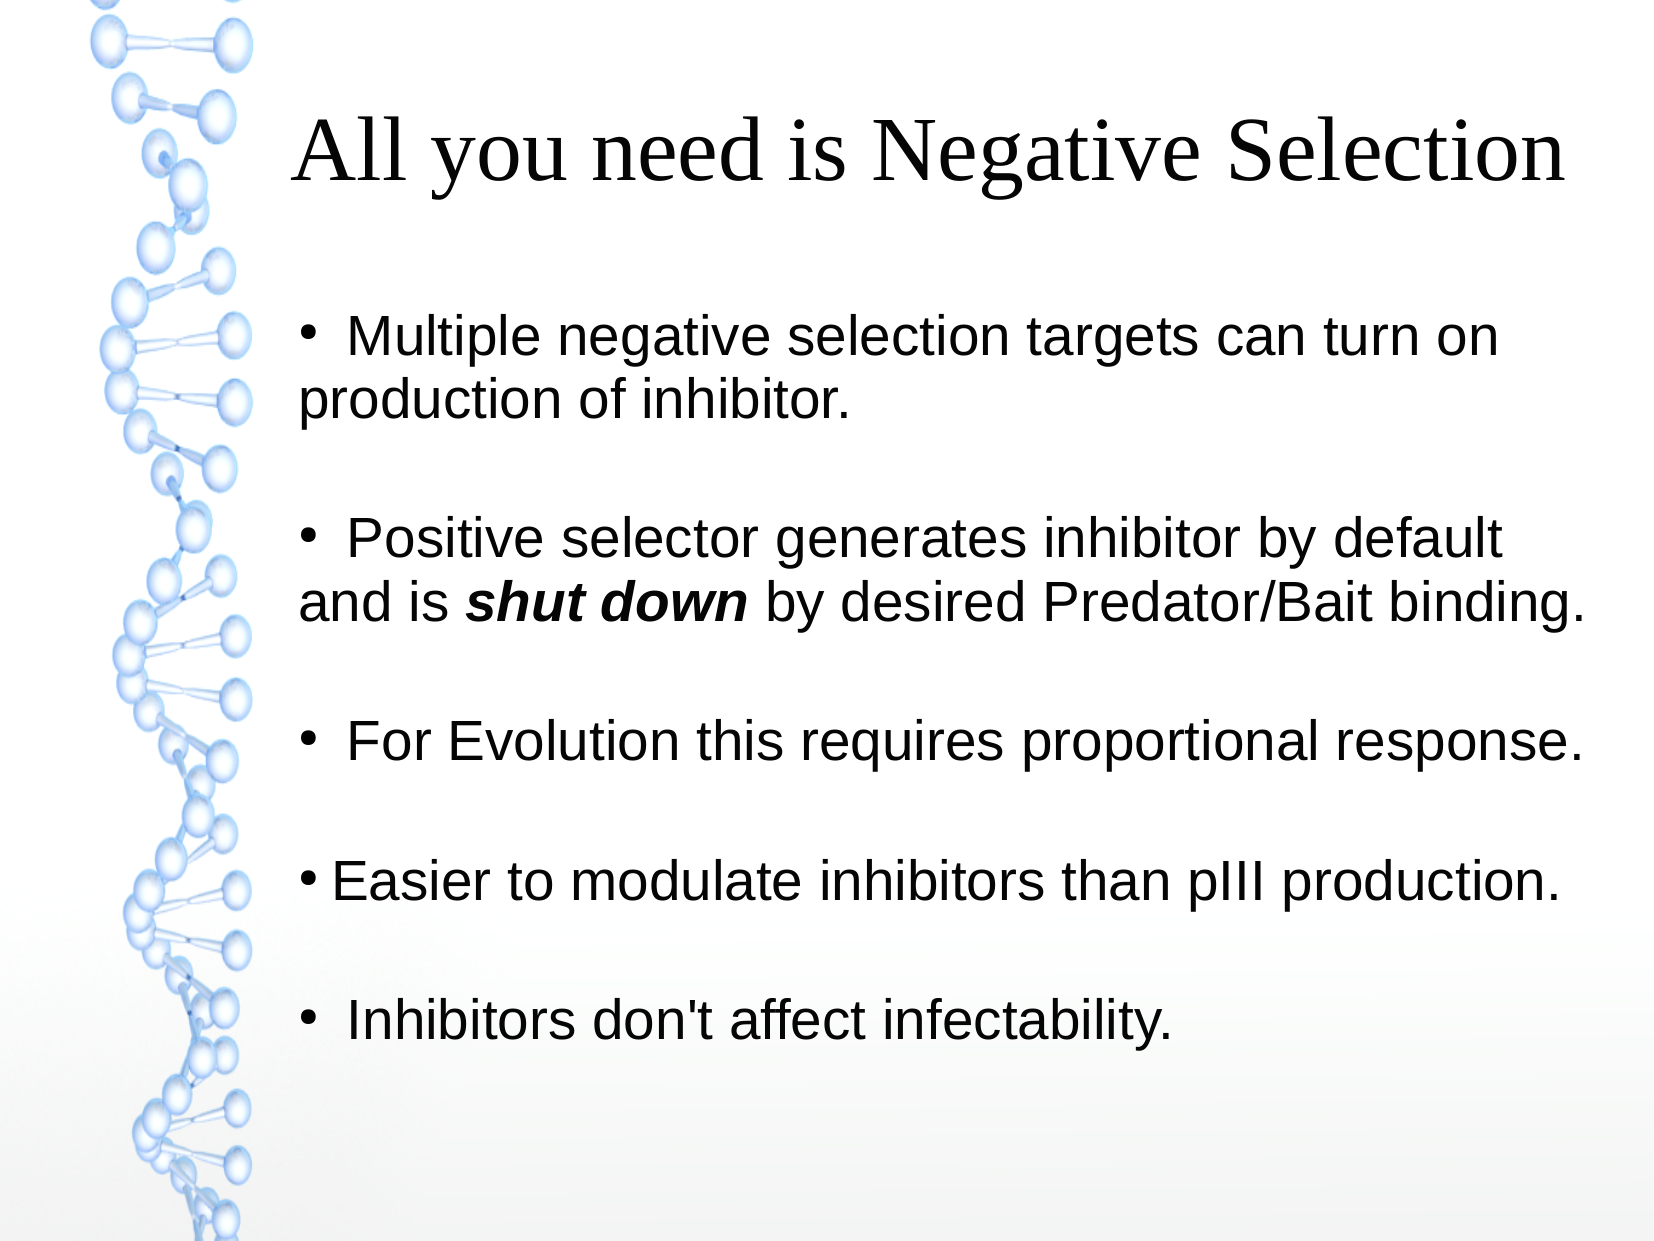

# All you need is Negative Selection
 Multiple negative selection targets can turn on production of inhibitor.
 Positive selector generates inhibitor by default and is shut down by desired Predator/Bait binding.
 For Evolution this requires proportional response.
 Easier to modulate inhibitors than pIII production.
 Inhibitors don't affect infectability.